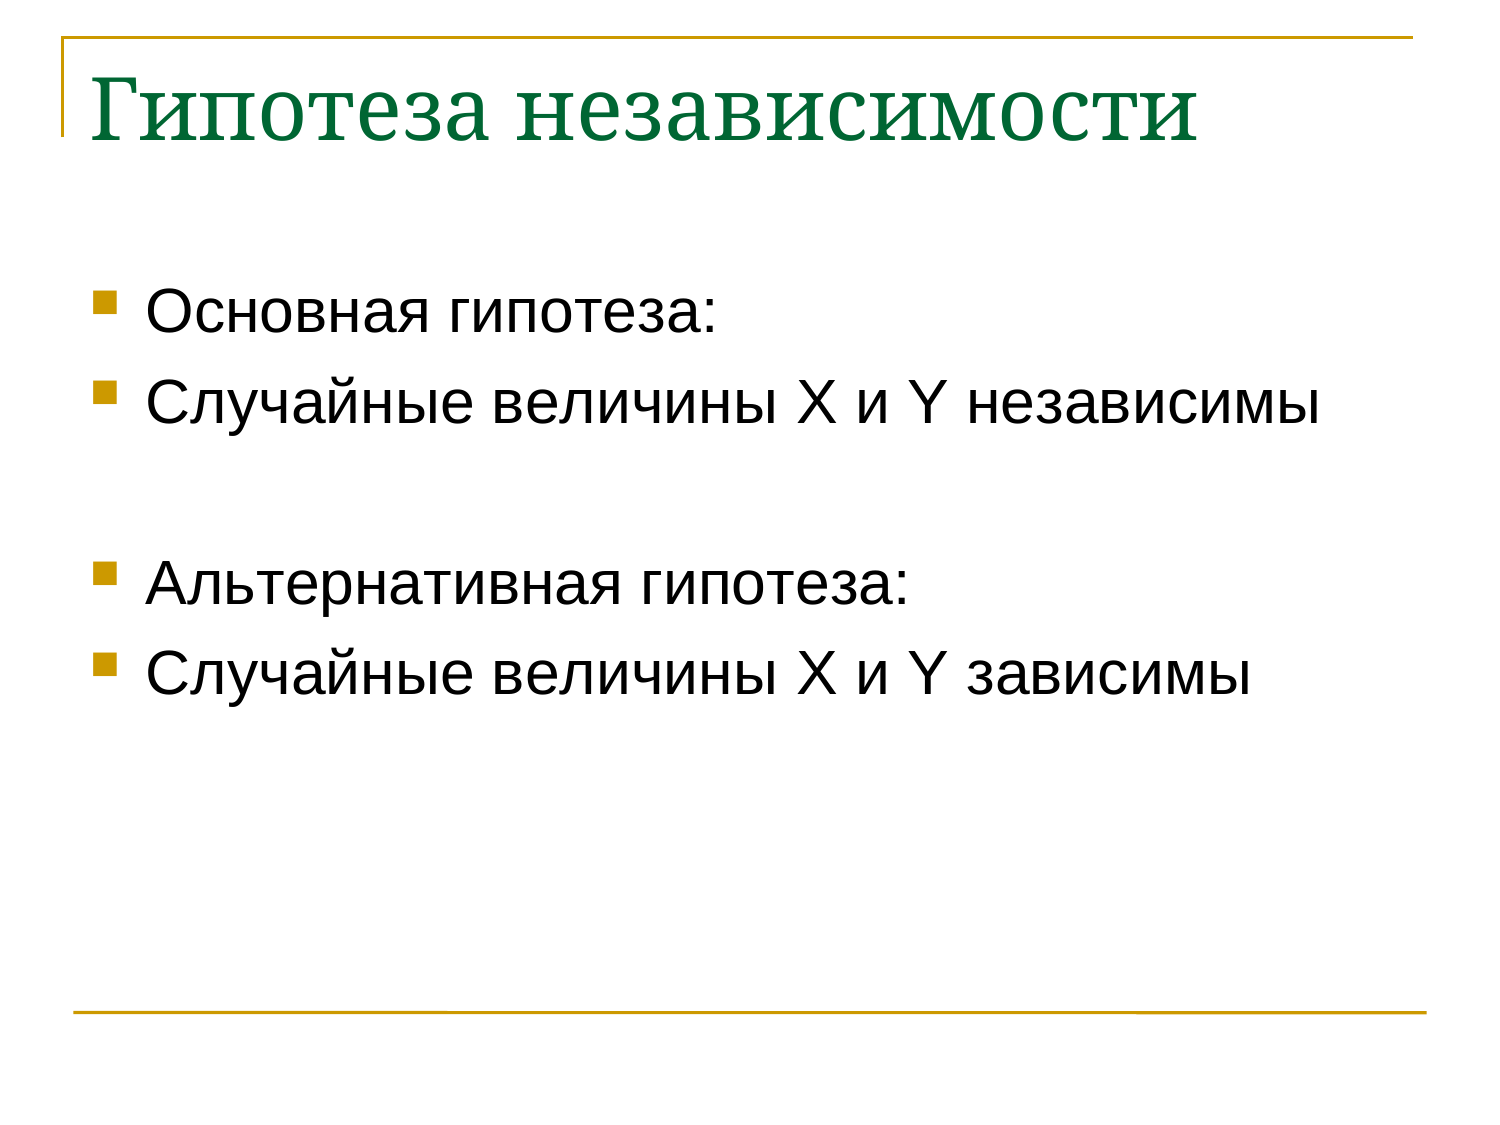

# Гипотеза независимости
Основная гипотеза:
Случайные величины X и Y независимы
Альтернативная гипотеза:
Случайные величины X и Y зависимы